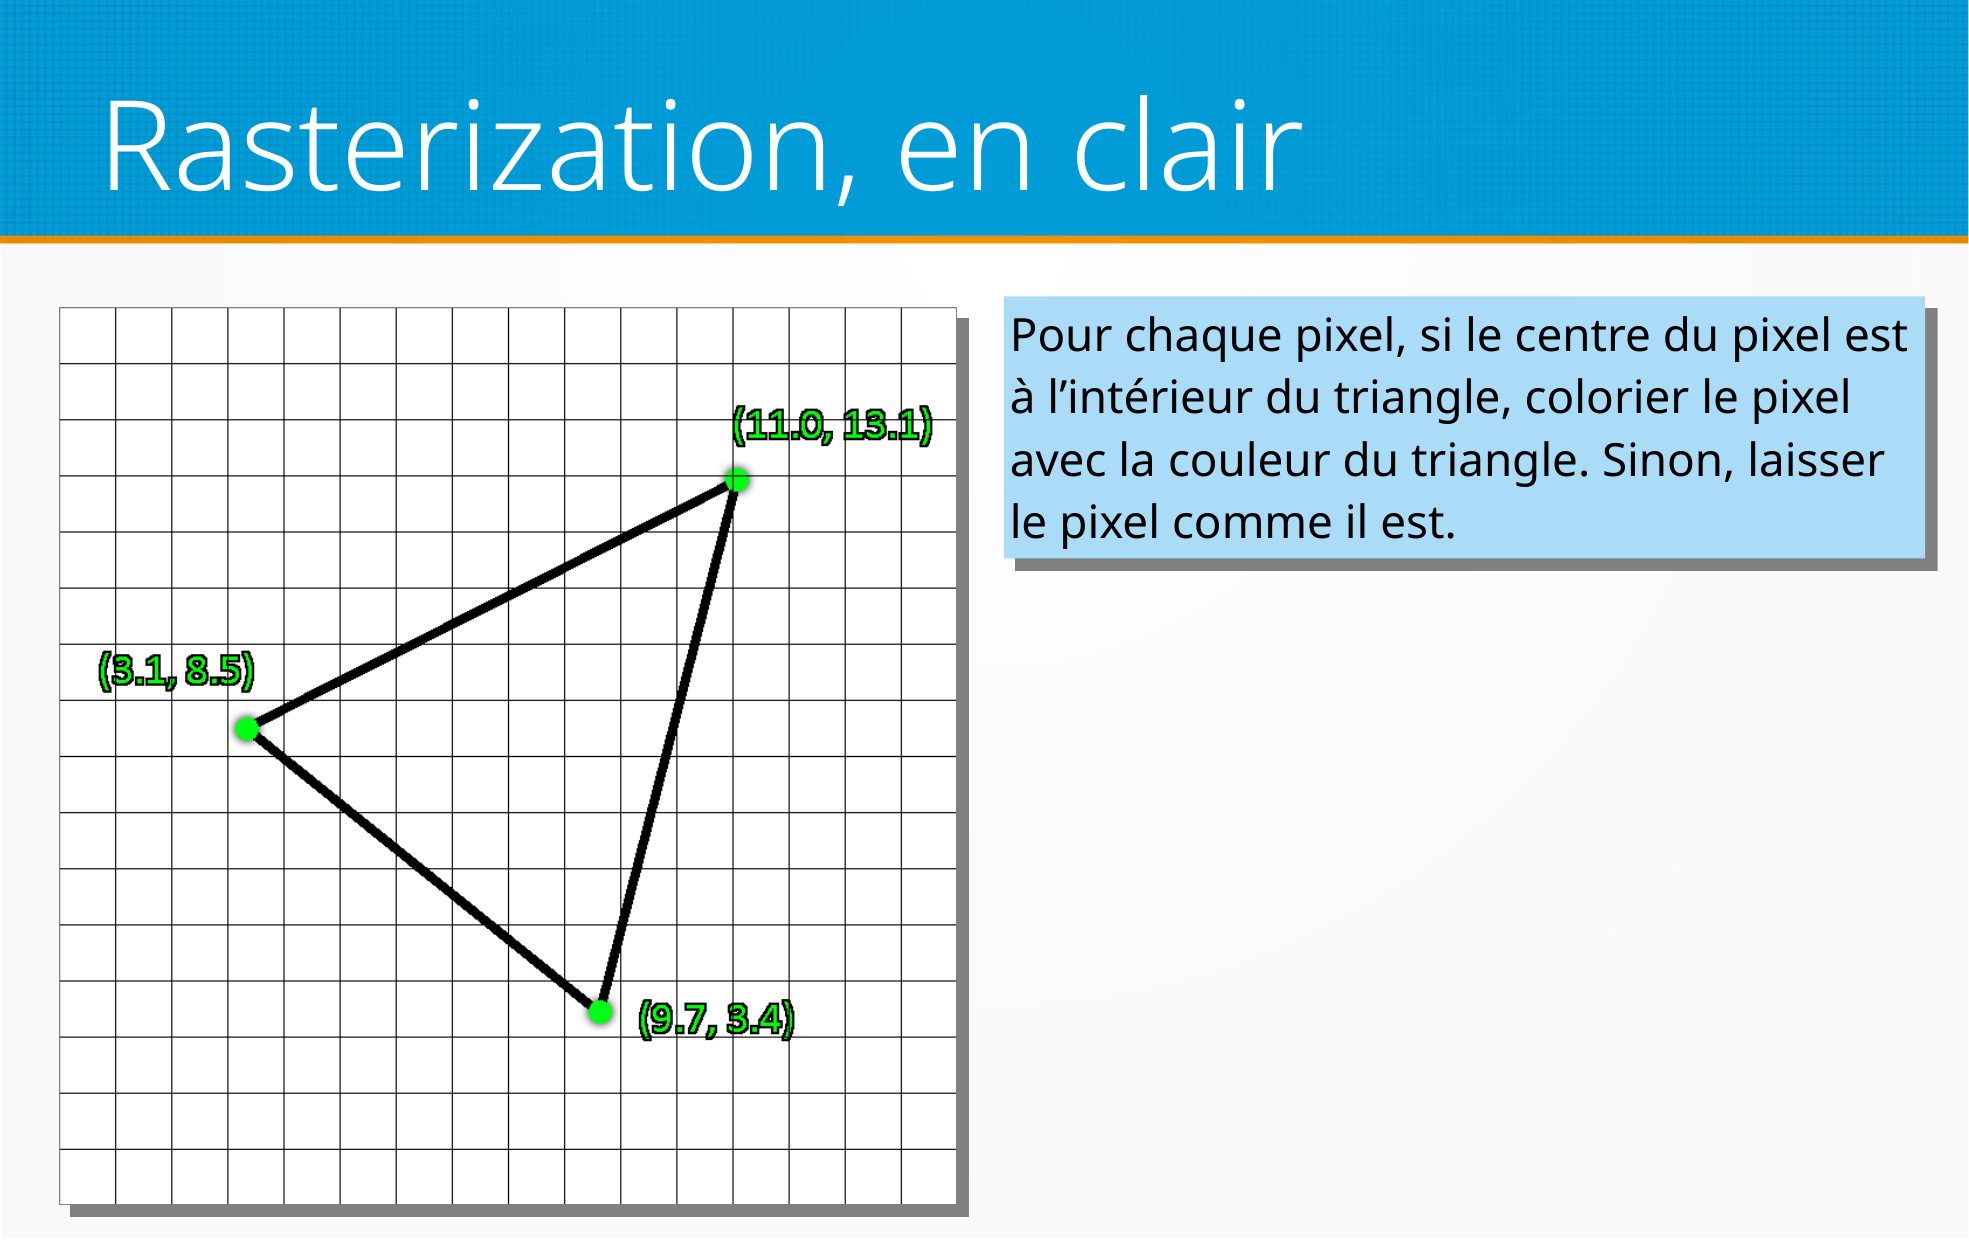

# Rasterization, en clair
Pour chaque pixel, si le centre du pixel est à l’intérieur du triangle, colorier le pixel avec la couleur du triangle. Sinon, laisser le pixel comme il est.